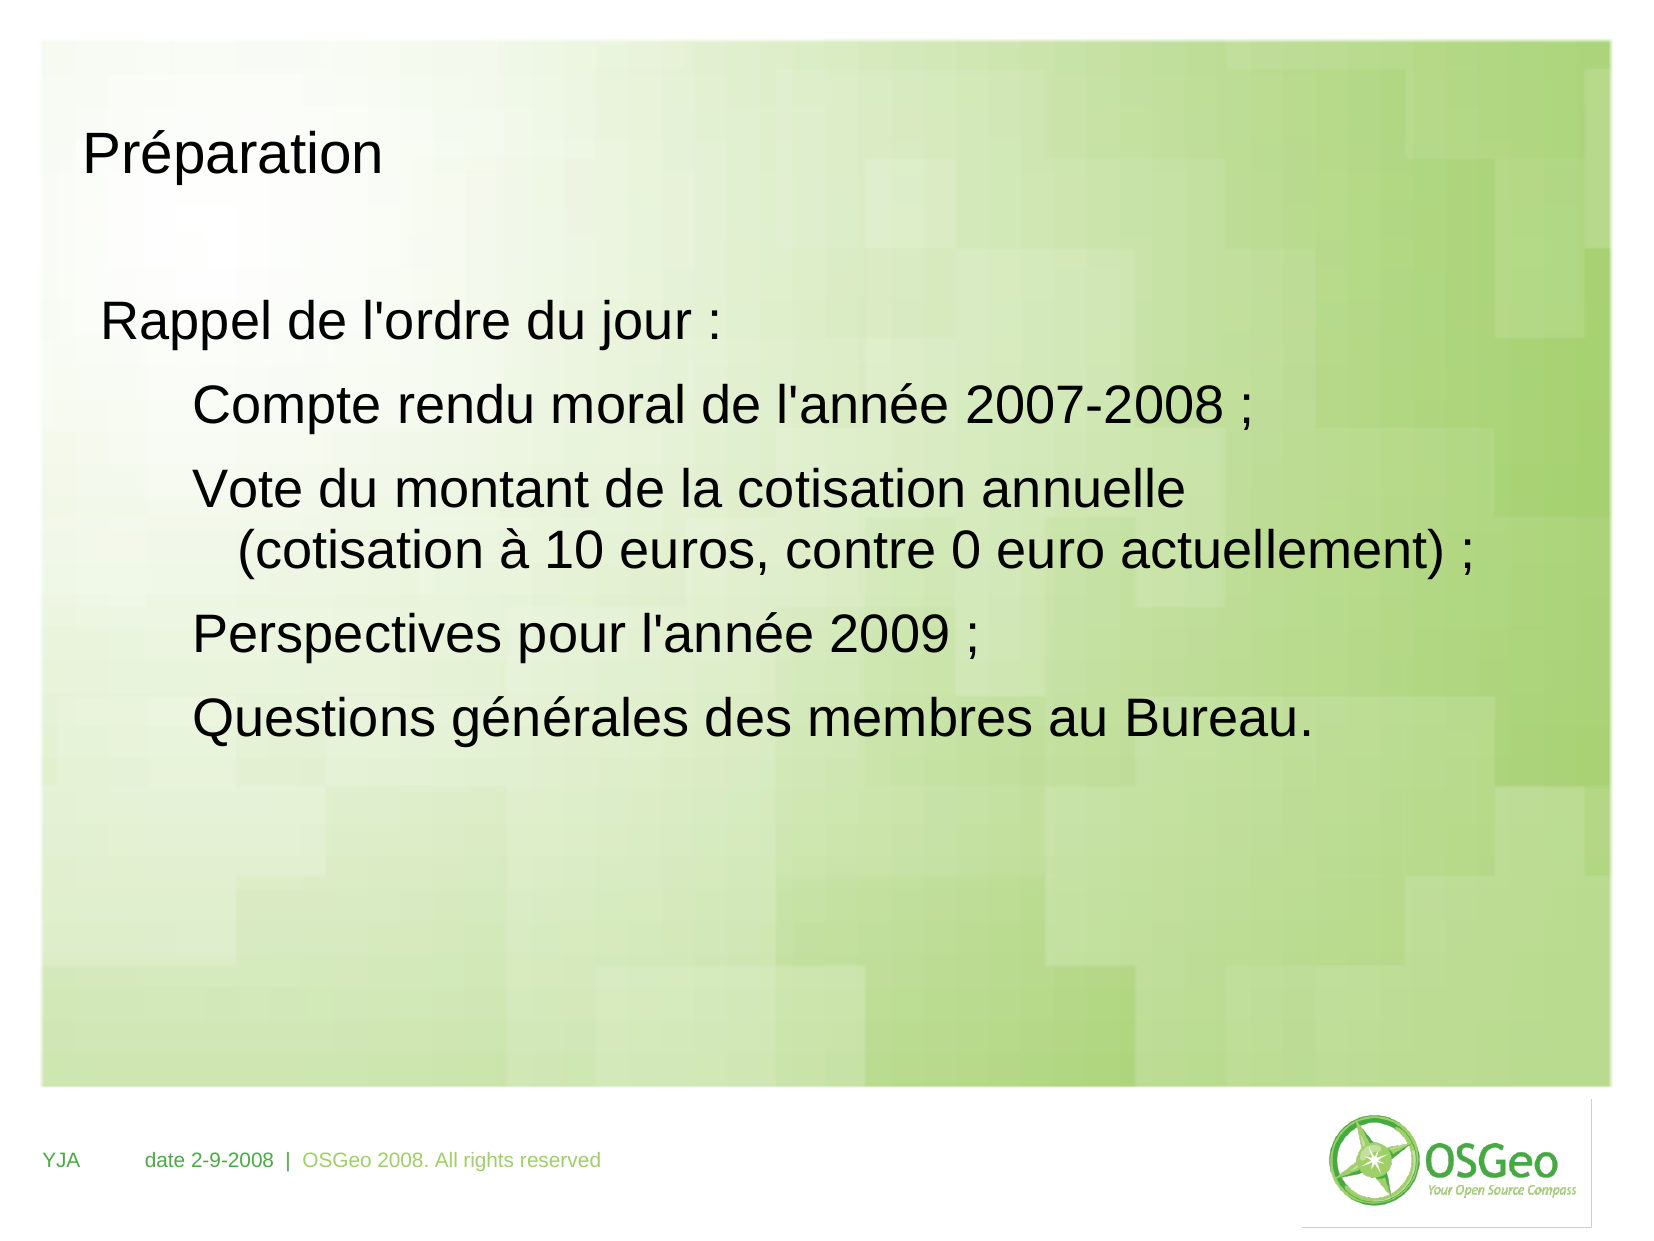

# Préparation
Rappel de l'ordre du jour :
 Compte rendu moral de l'année 2007-2008 ;
 Vote du montant de la cotisation annuelle
 (cotisation à 10 euros, contre 0 euro actuellement) ;
 Perspectives pour l'année 2009 ;
 Questions générales des membres au Bureau.